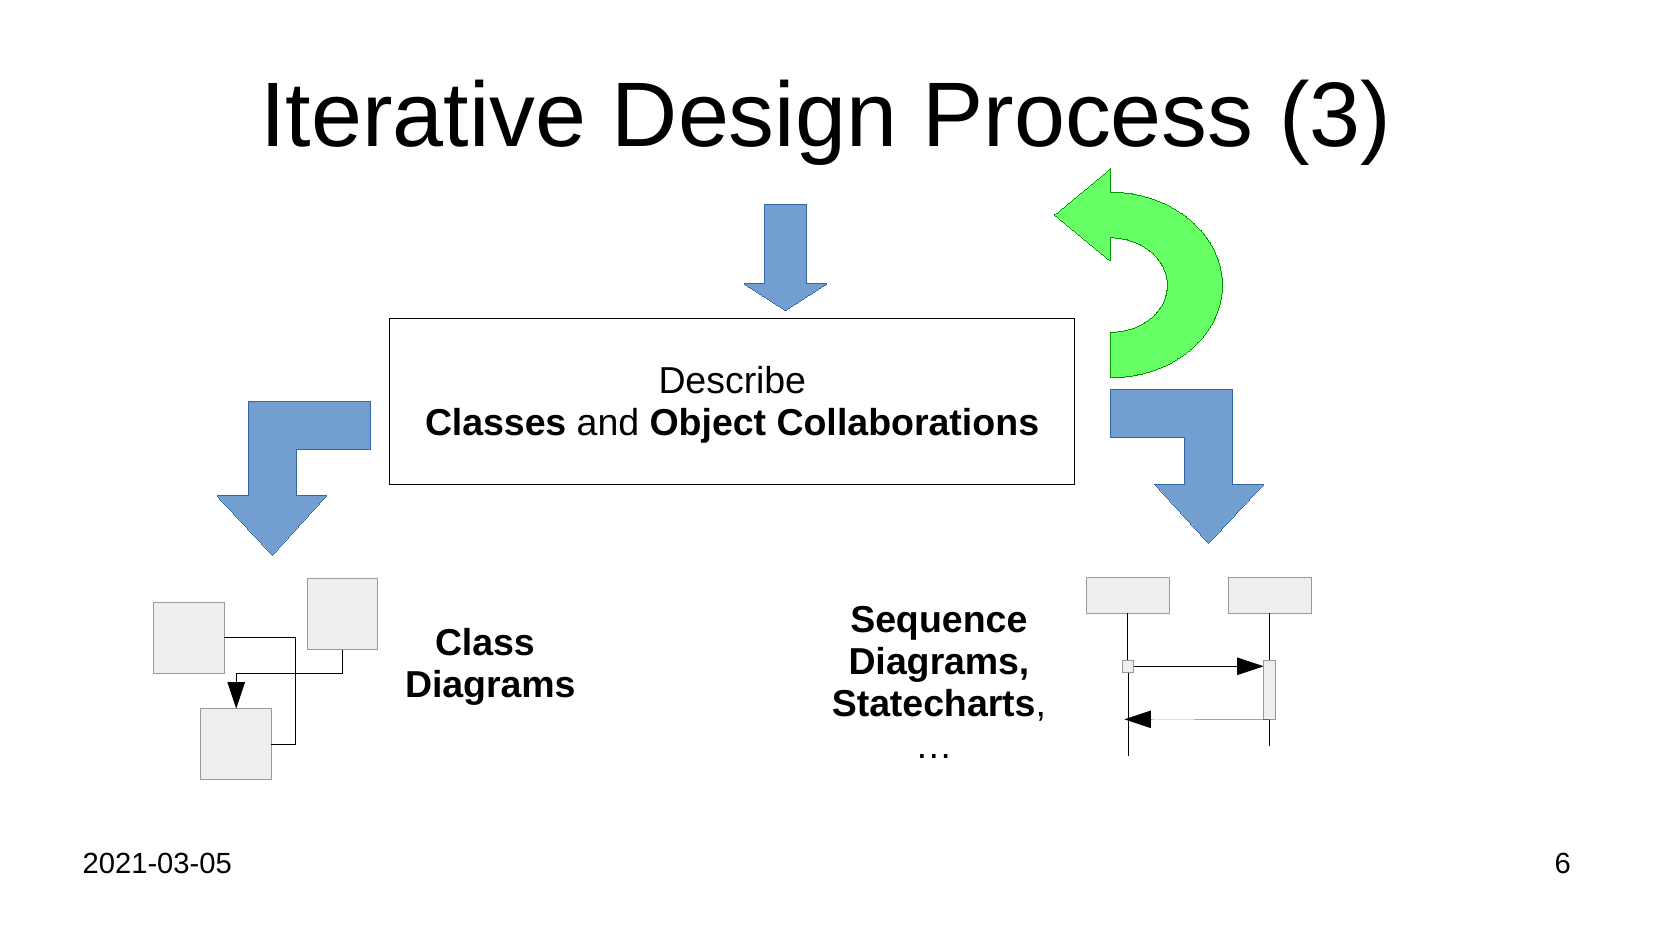

# Iterative Design Process (3)
Describe
Classes and Object Collaborations
Sequence Diagrams, Statecharts, …
Class
Diagrams
2021-03-05
6